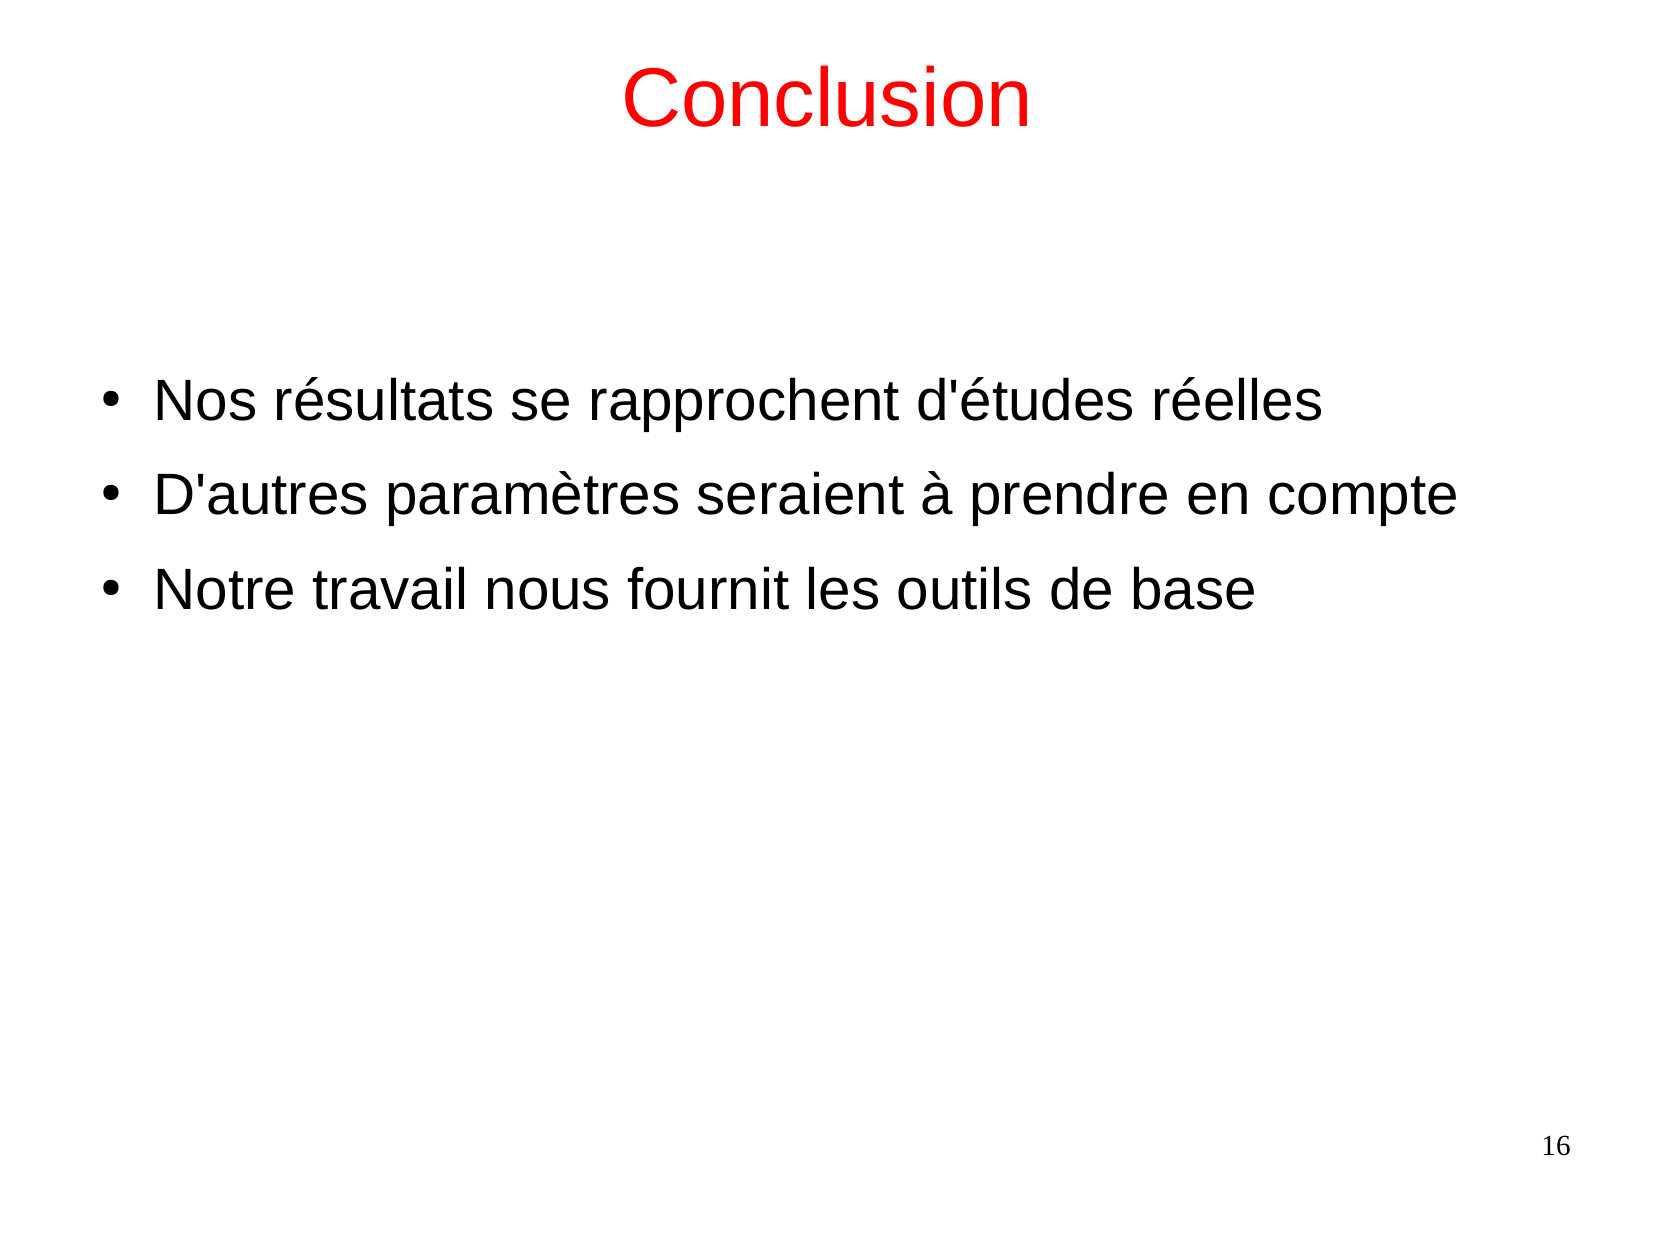

# Conclusion
Nos résultats se rapprochent d'études réelles
D'autres paramètres seraient à prendre en compte
Notre travail nous fournit les outils de base
16